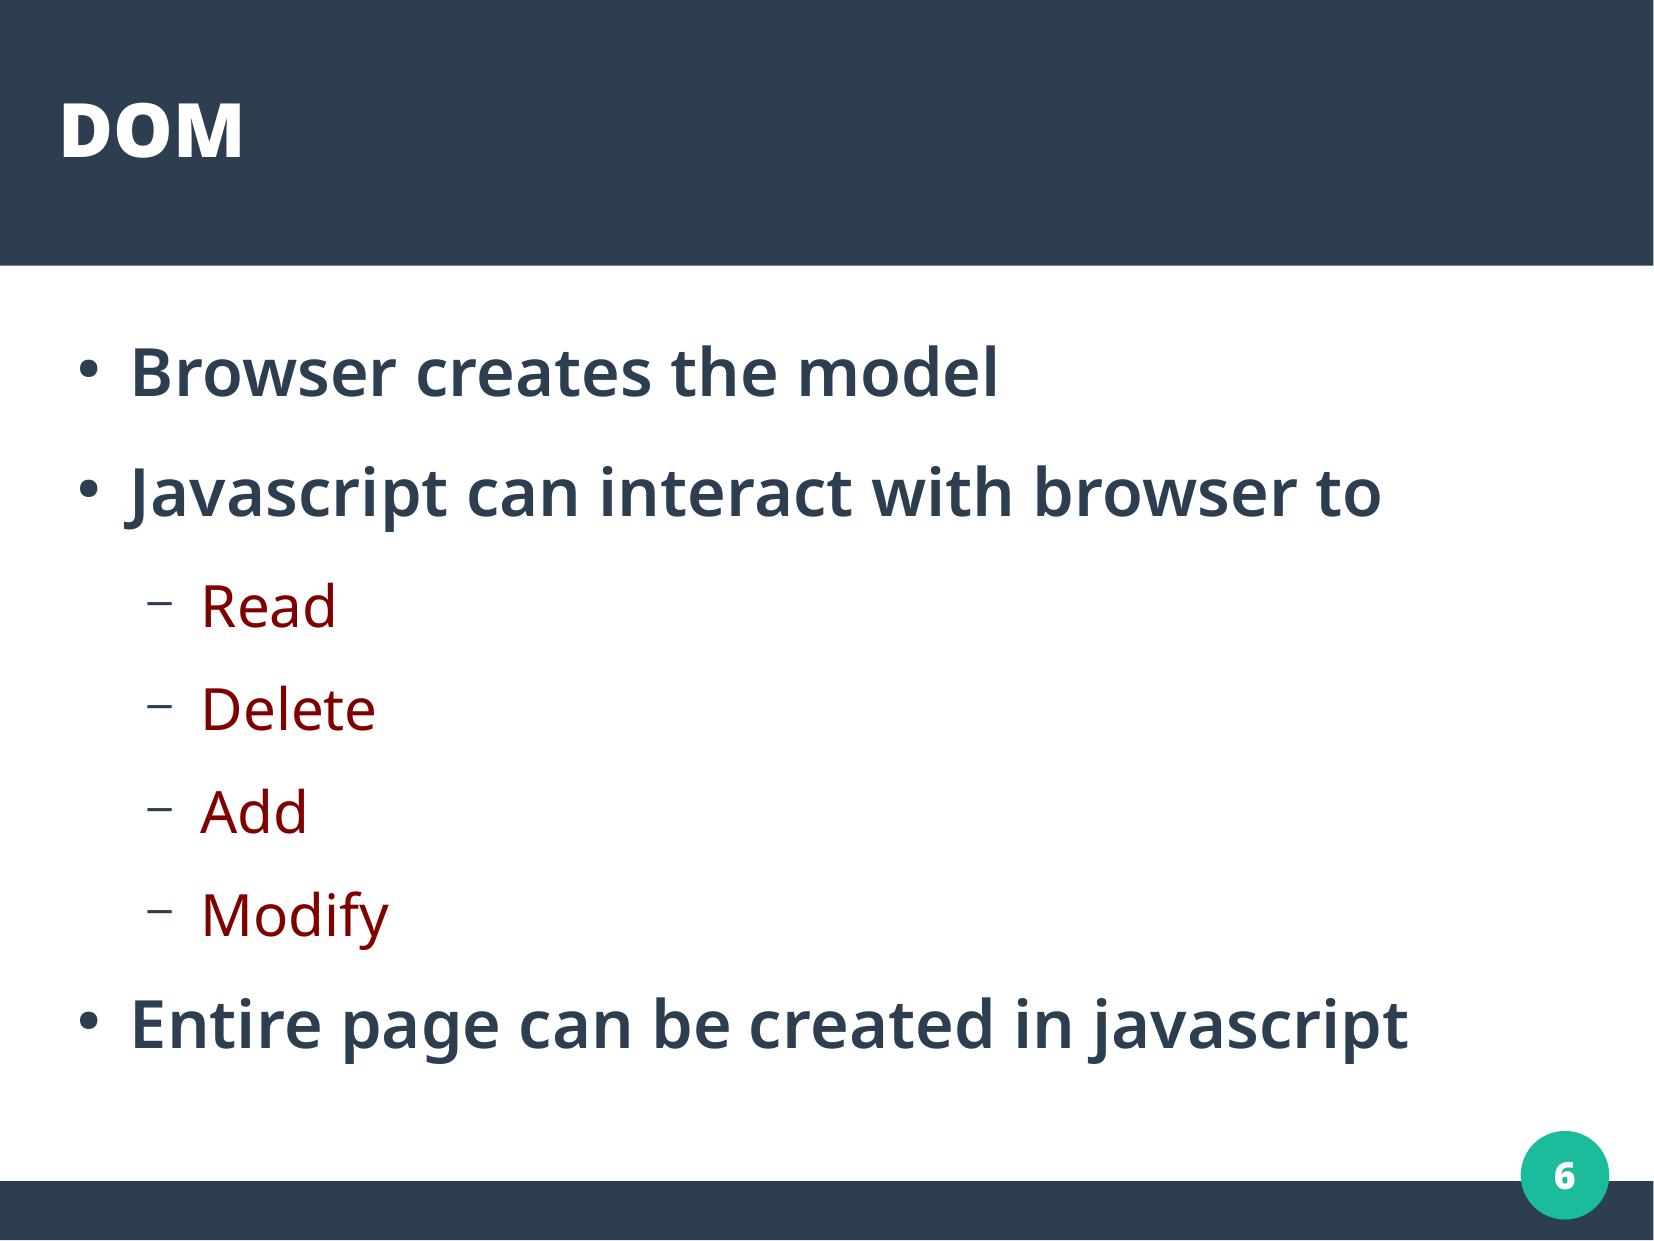

# DOM
Browser creates the model
Javascript can interact with browser to
Read
Delete
Add
Modify
Entire page can be created in javascript
6